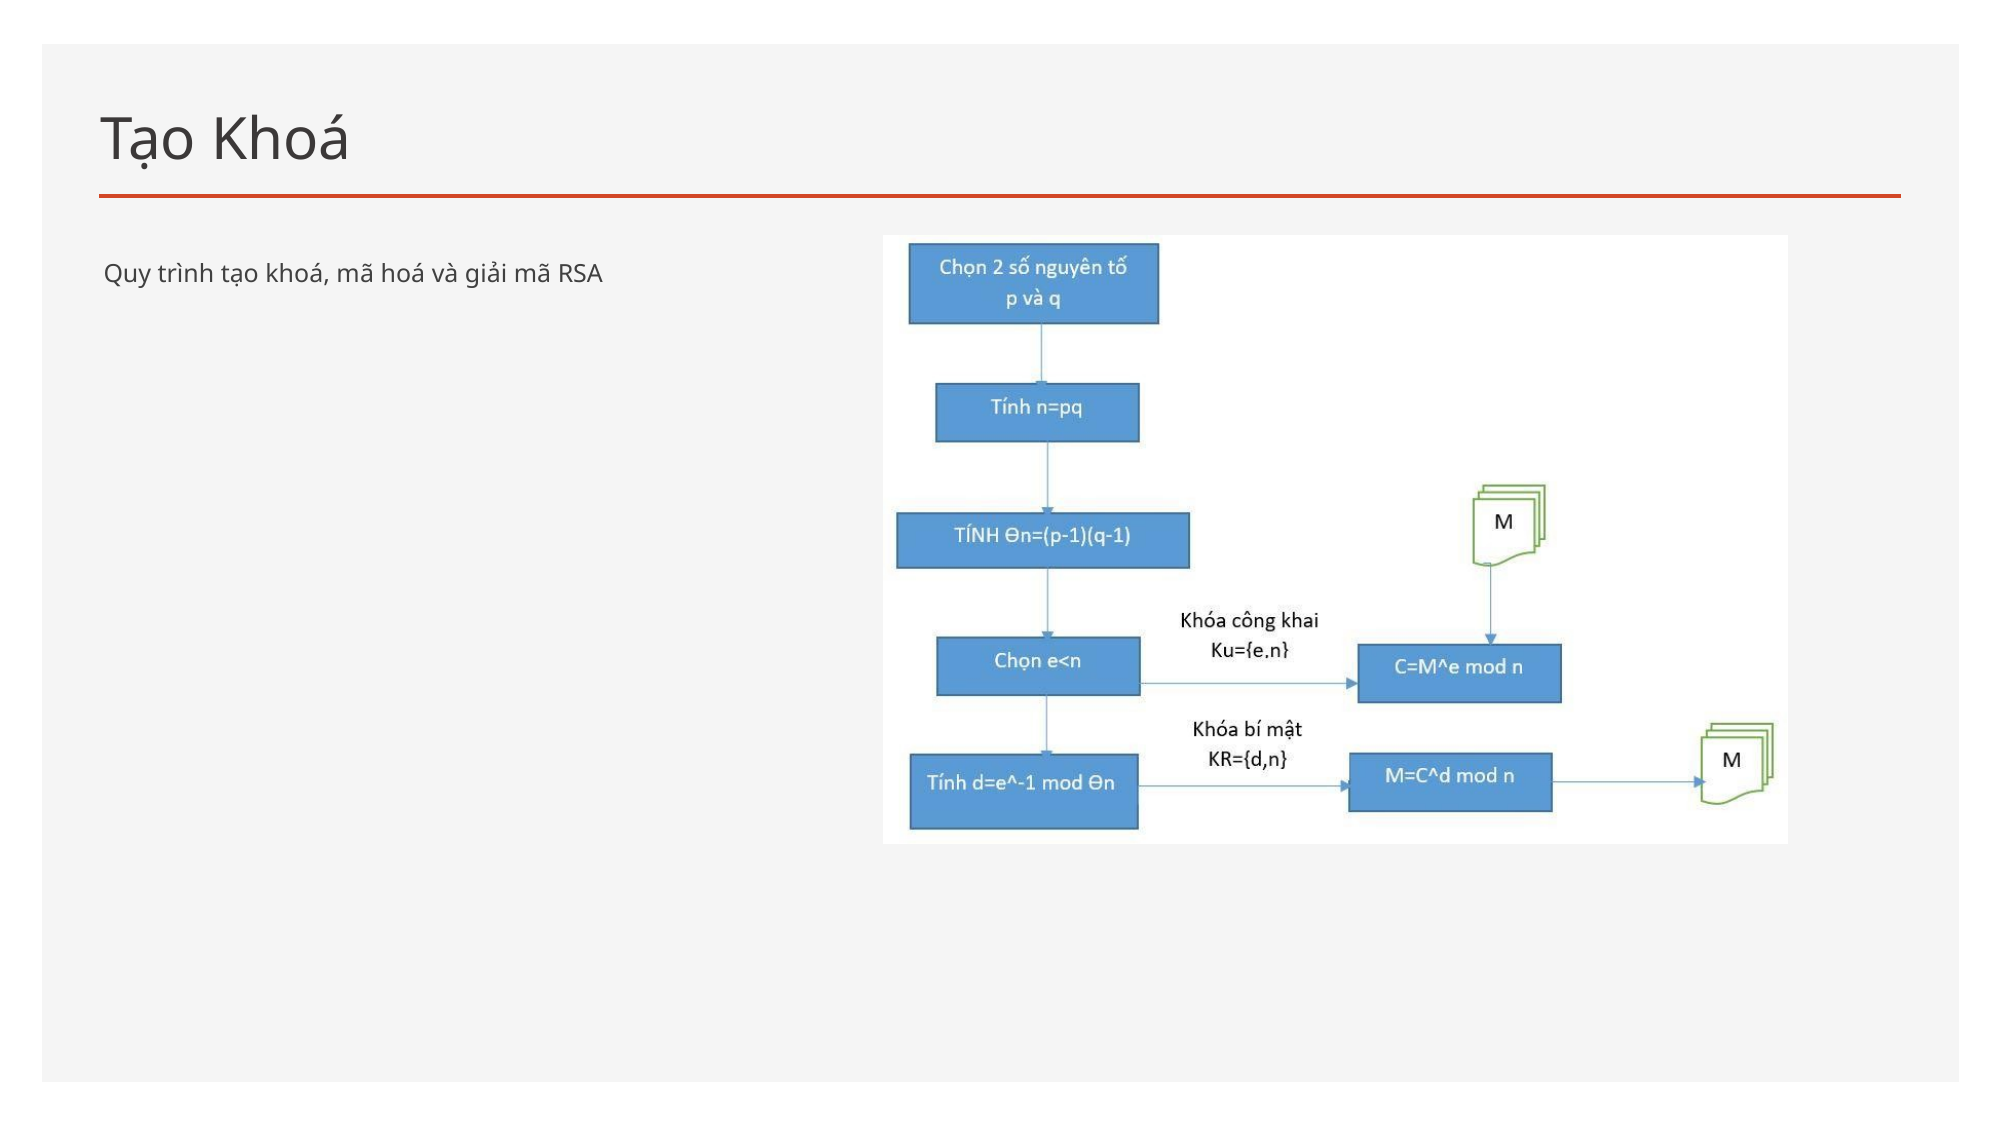

# Tạo Khoá
Quy trình tạo khoá, mã hoá và giải mã RSA